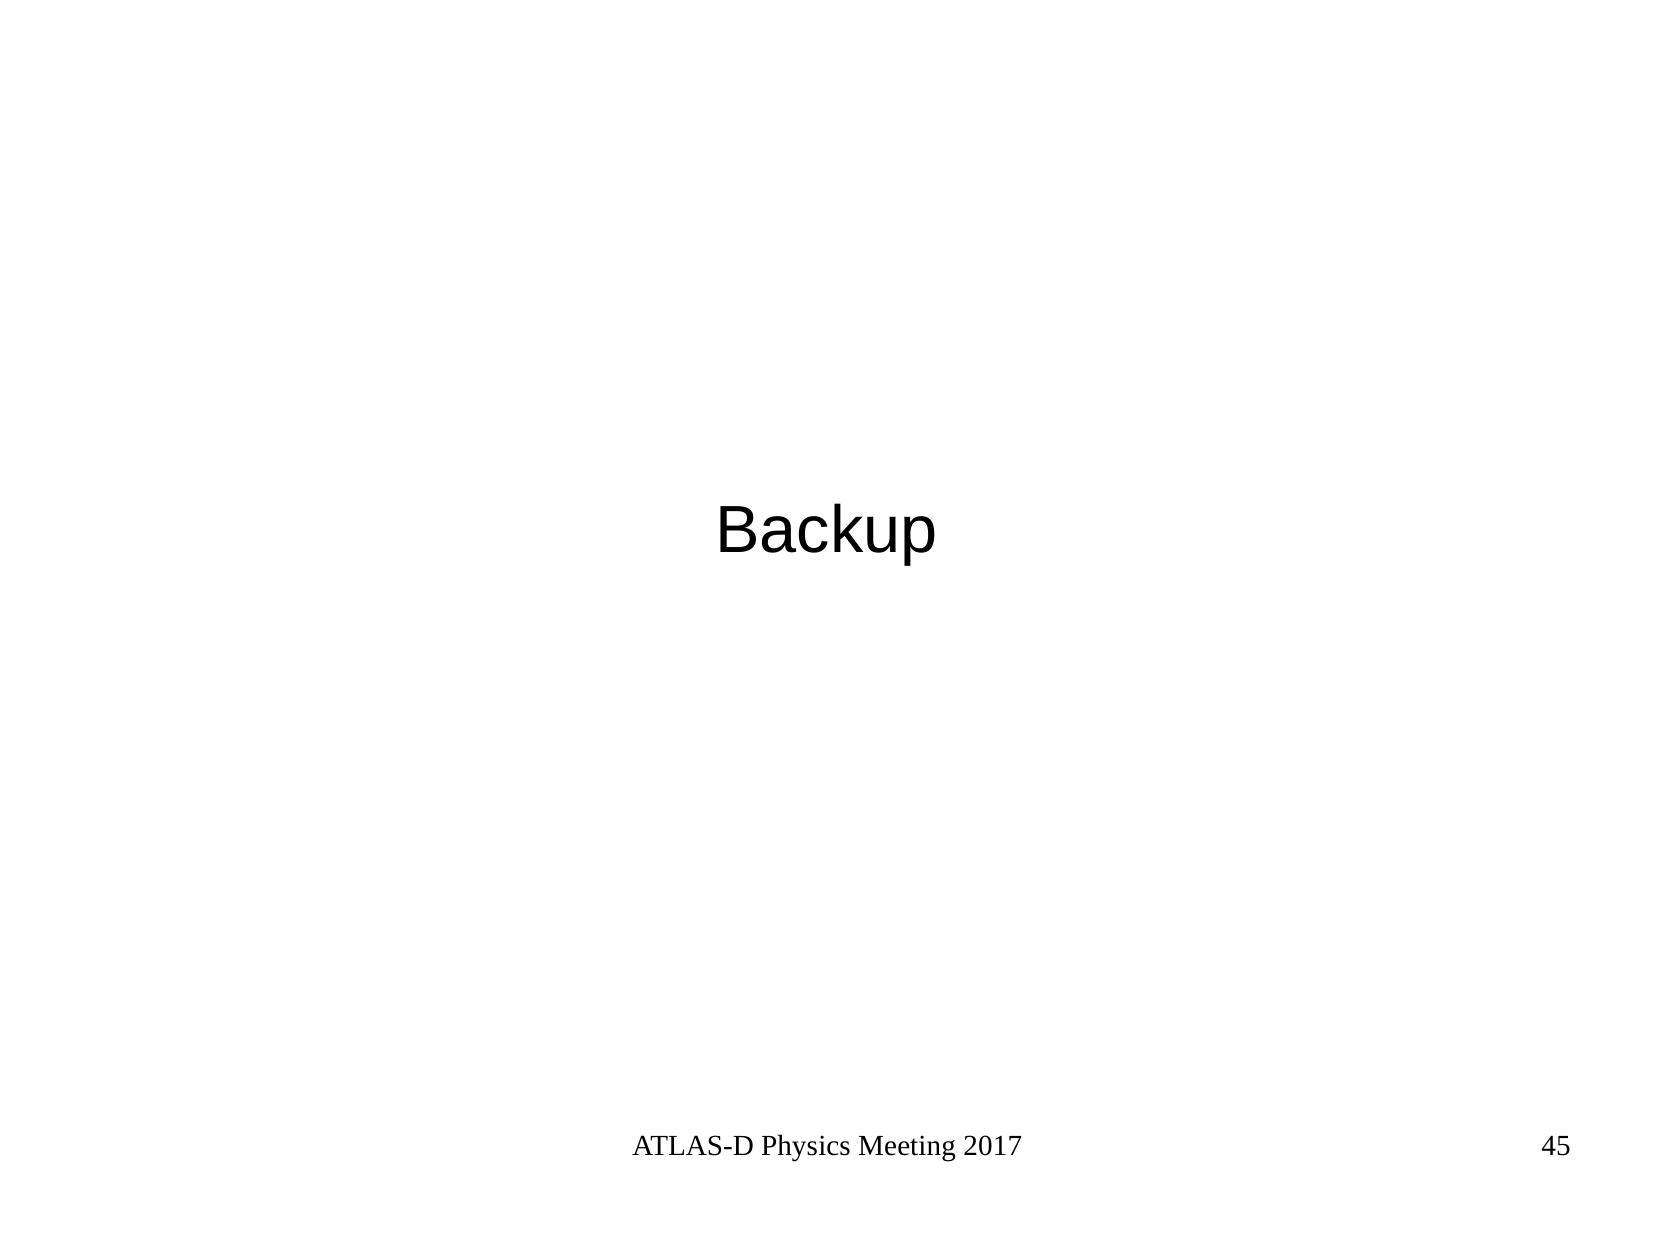

# Backup
ATLAS-D Physics Meeting 2017
45